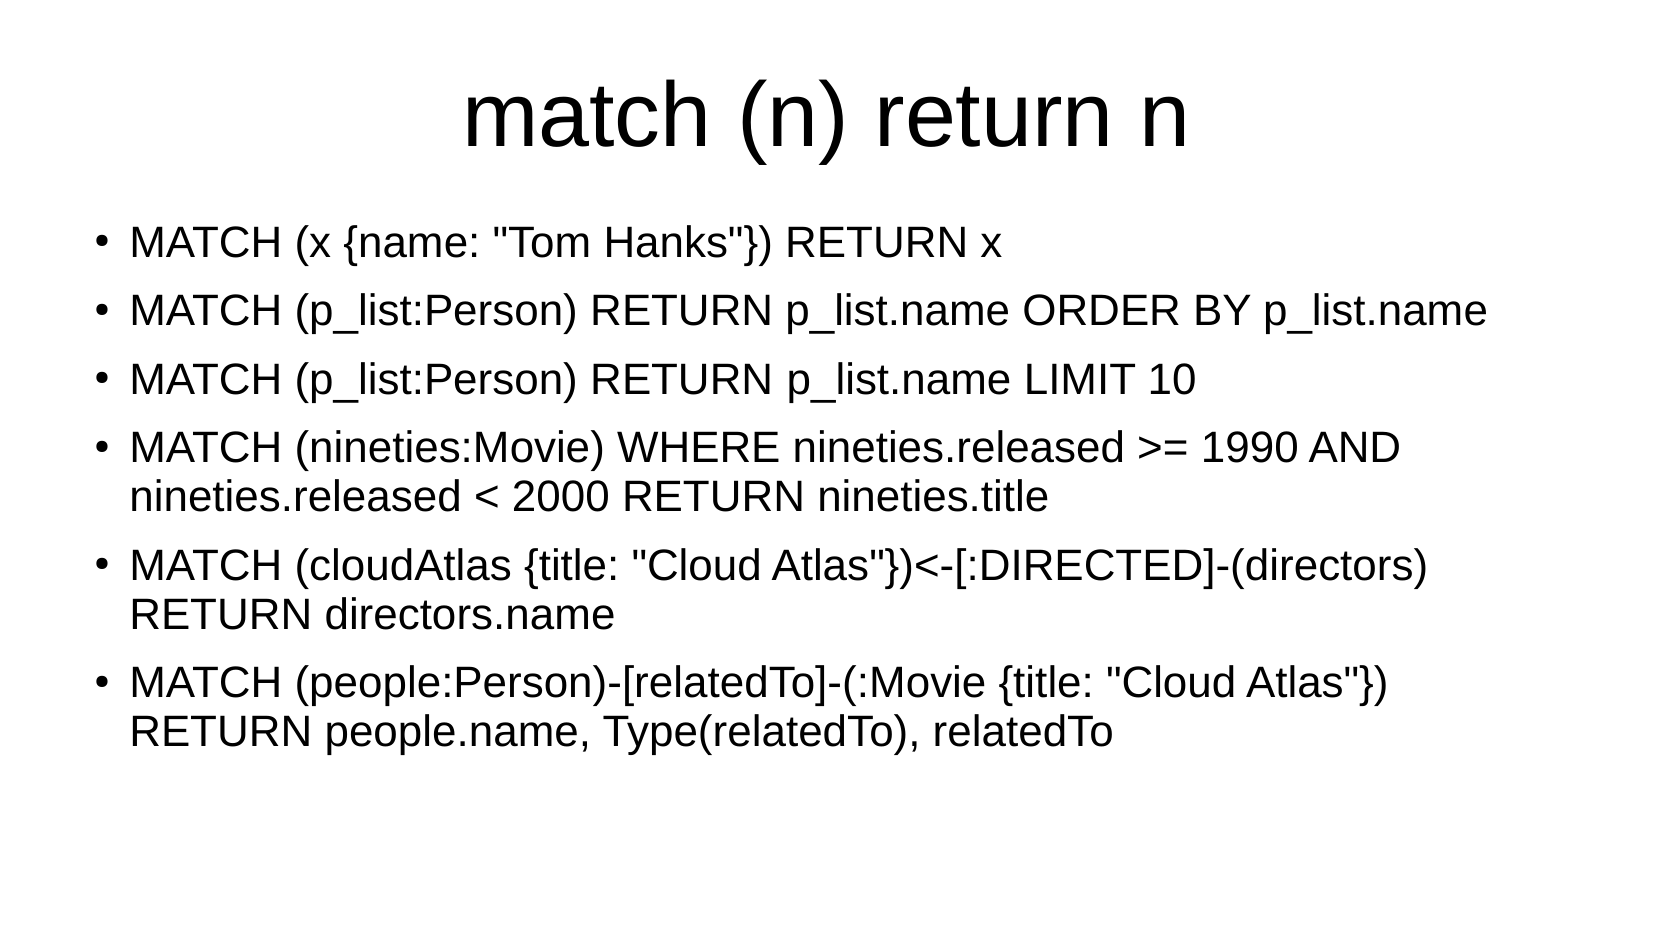

# match (n) return n
MATCH (x {name: "Tom Hanks"}) RETURN x
MATCH (p_list:Person) RETURN p_list.name ORDER BY p_list.name
MATCH (p_list:Person) RETURN p_list.name LIMIT 10
MATCH (nineties:Movie) WHERE nineties.released >= 1990 AND nineties.released < 2000 RETURN nineties.title
MATCH (cloudAtlas {title: "Cloud Atlas"})<-[:DIRECTED]-(directors) RETURN directors.name
MATCH (people:Person)-[relatedTo]-(:Movie {title: "Cloud Atlas"}) RETURN people.name, Type(relatedTo), relatedTo